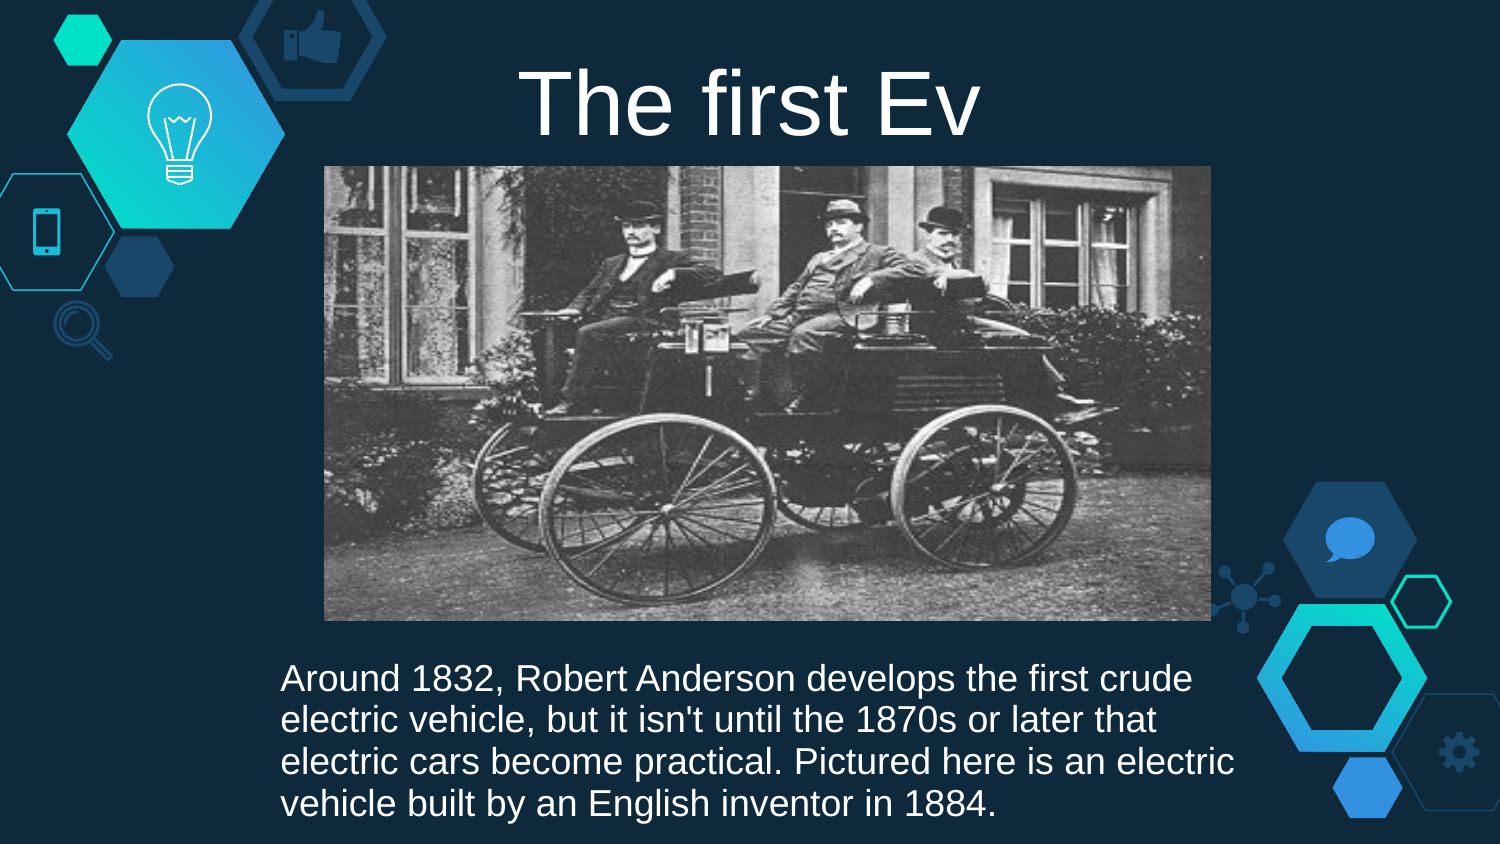

# The first Ev
Around 1832, Robert Anderson develops the first crude electric vehicle, but it isn't until the 1870s or later that electric cars become practical. Pictured here is an electric vehicle built by an English inventor in 1884.